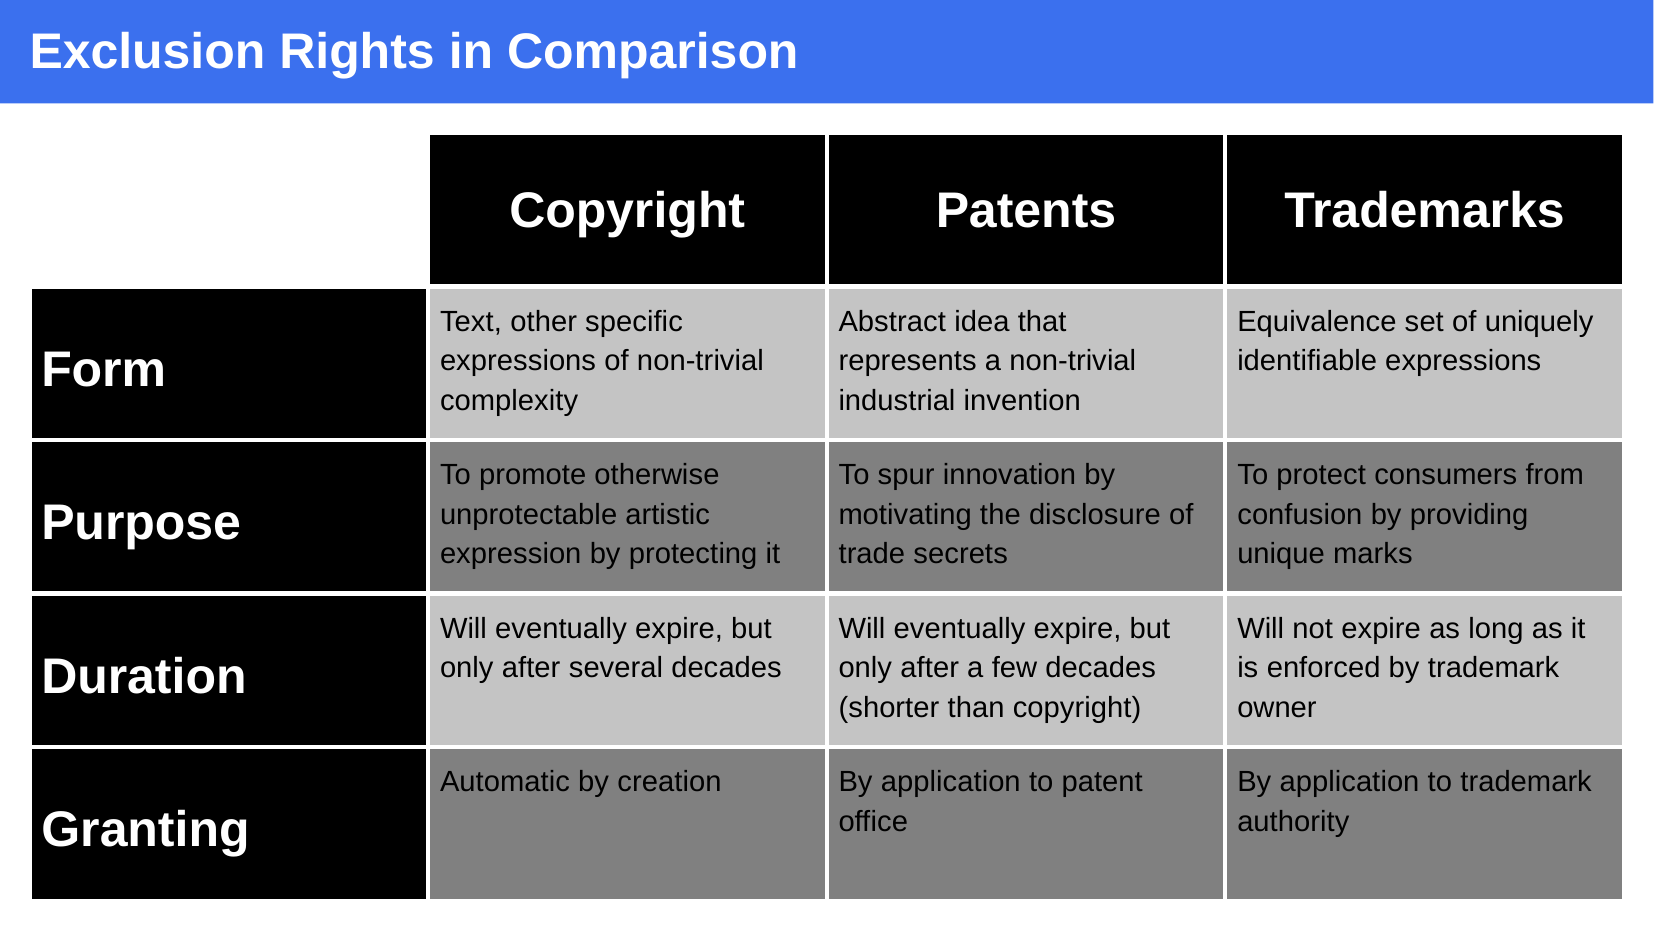

# Exclusion Rights in Comparison
| | Copyright | Patents | Trademarks |
| --- | --- | --- | --- |
| Form | Text, other specific expressions of non-trivial complexity | Abstract idea that represents a non-trivial industrial invention | Equivalence set of uniquely identifiable expressions |
| Purpose | To promote otherwise unprotectable artistic expression by protecting it | To spur innovation by motivating the disclosure of trade secrets | To protect consumers from confusion by providing unique marks |
| Duration | Will eventually expire, but only after several decades | Will eventually expire, but only after a few decades (shorter than copyright) | Will not expire as long as it is enforced by trademark owner |
| Granting | Automatic by creation | By application to patent office | By application to trademark authority |
Free / Libre and Open Source Software
9
© 2019 Dirk Riehle - All Rights Reserved